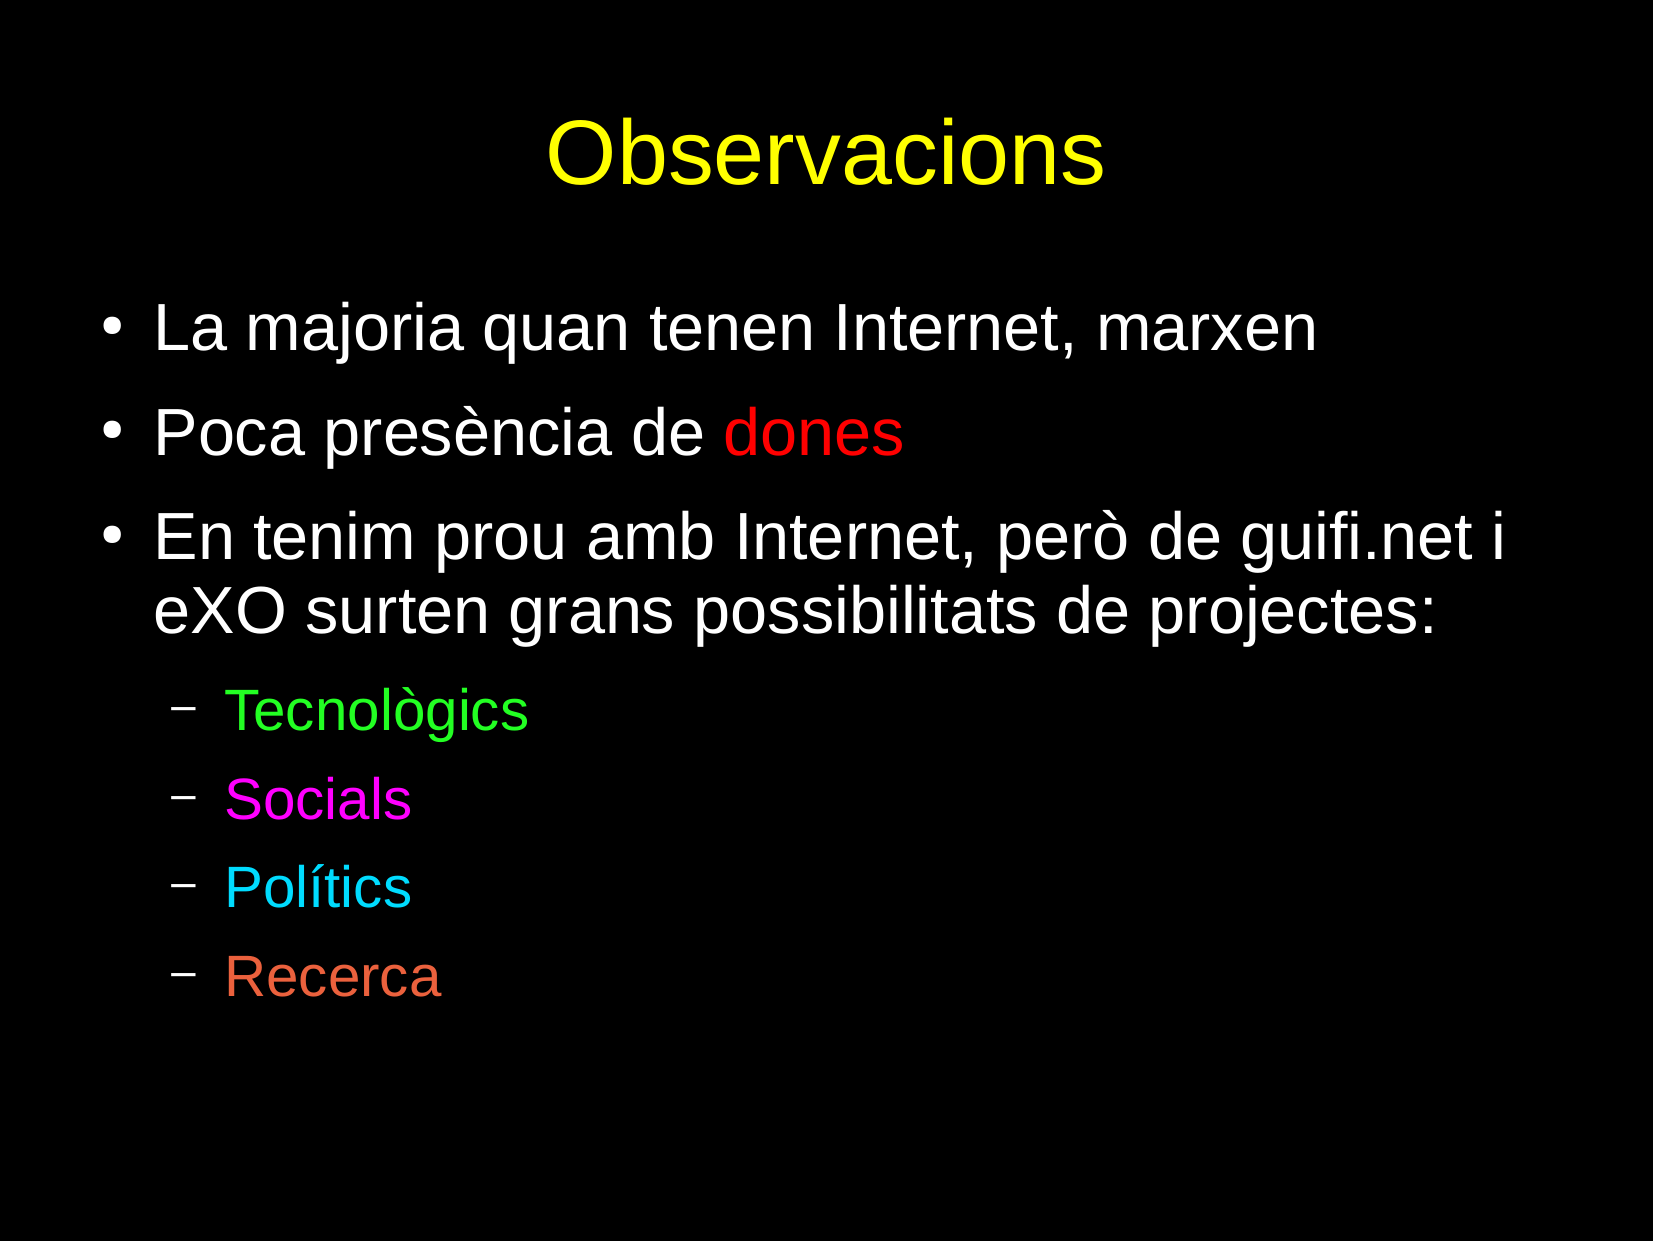

# Observacions
La majoria quan tenen Internet, marxen
Poca presència de dones
En tenim prou amb Internet, però de guifi.net i eXO surten grans possibilitats de projectes:
Tecnològics
Socials
Polítics
Recerca